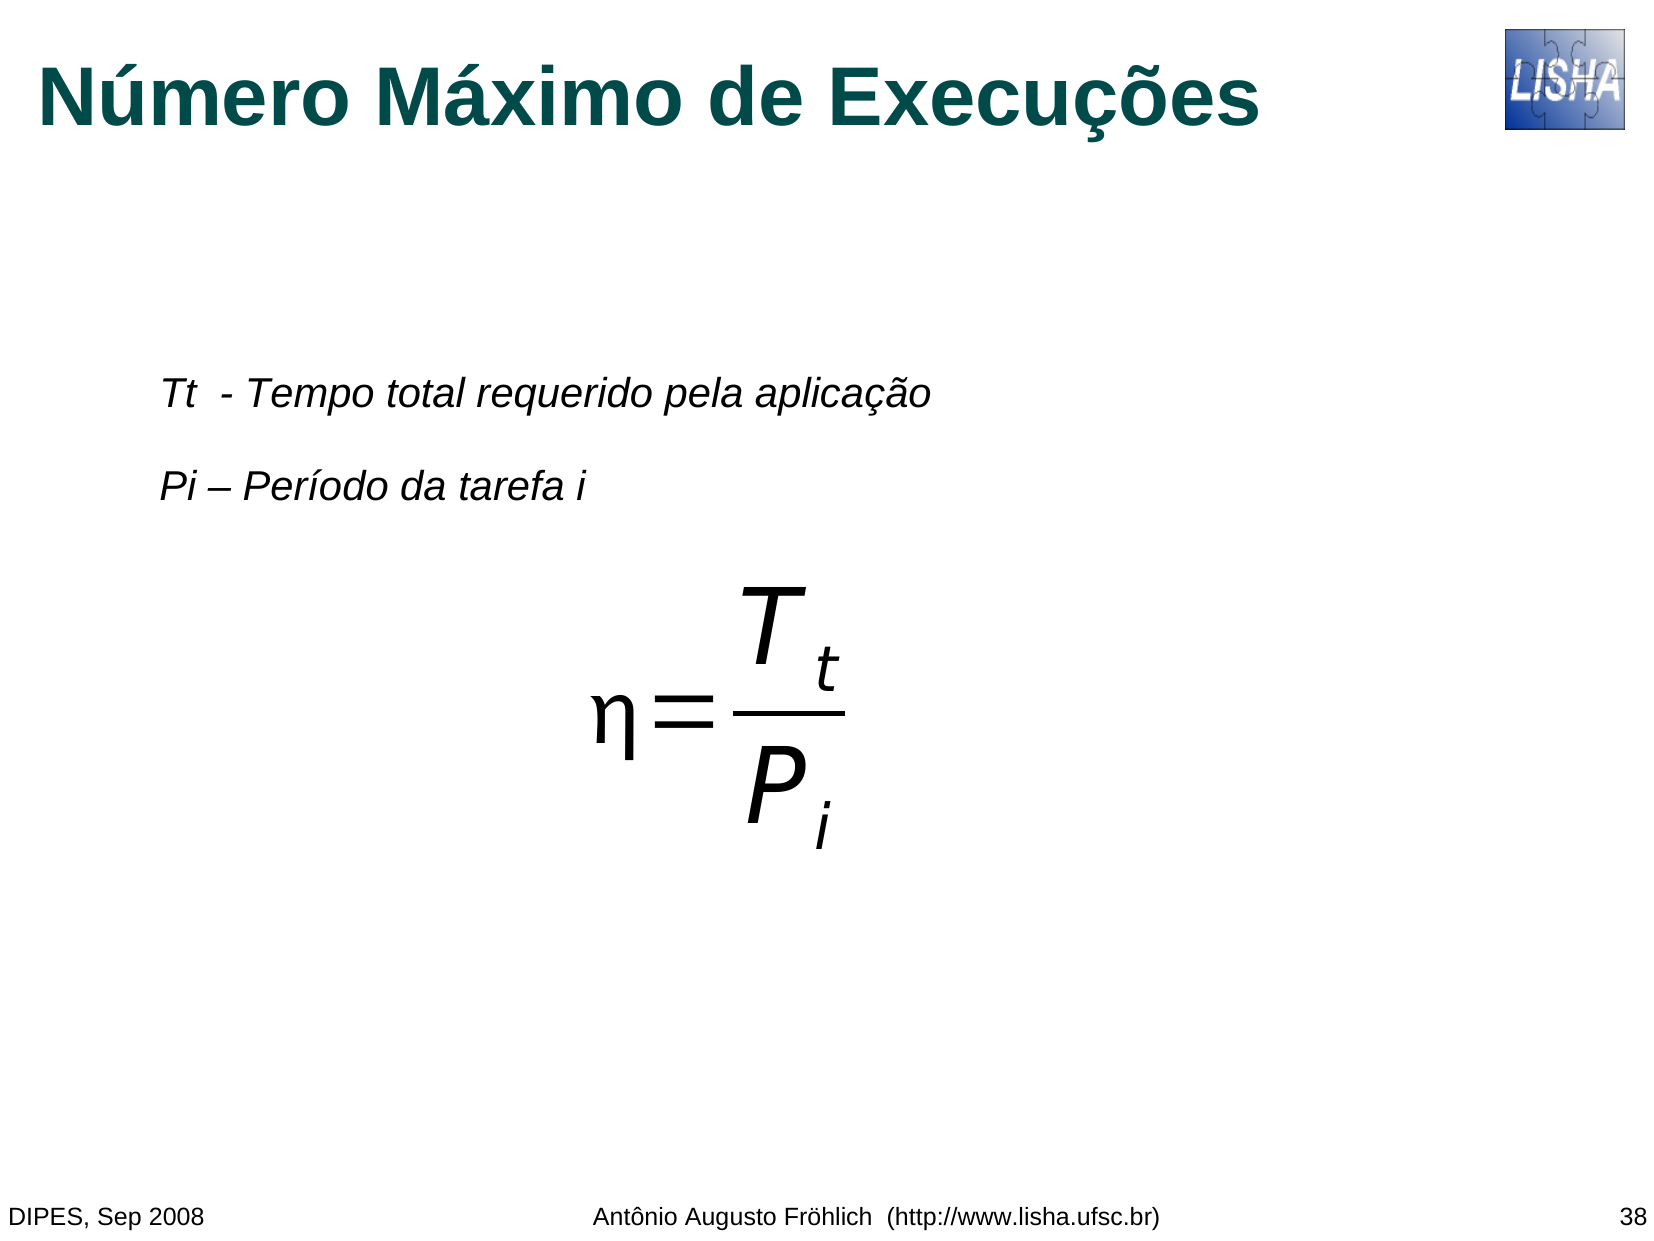

# Número Máximo de Execuções
Tt - Tempo total requerido pela aplicação
Pi – Período da tarefa i